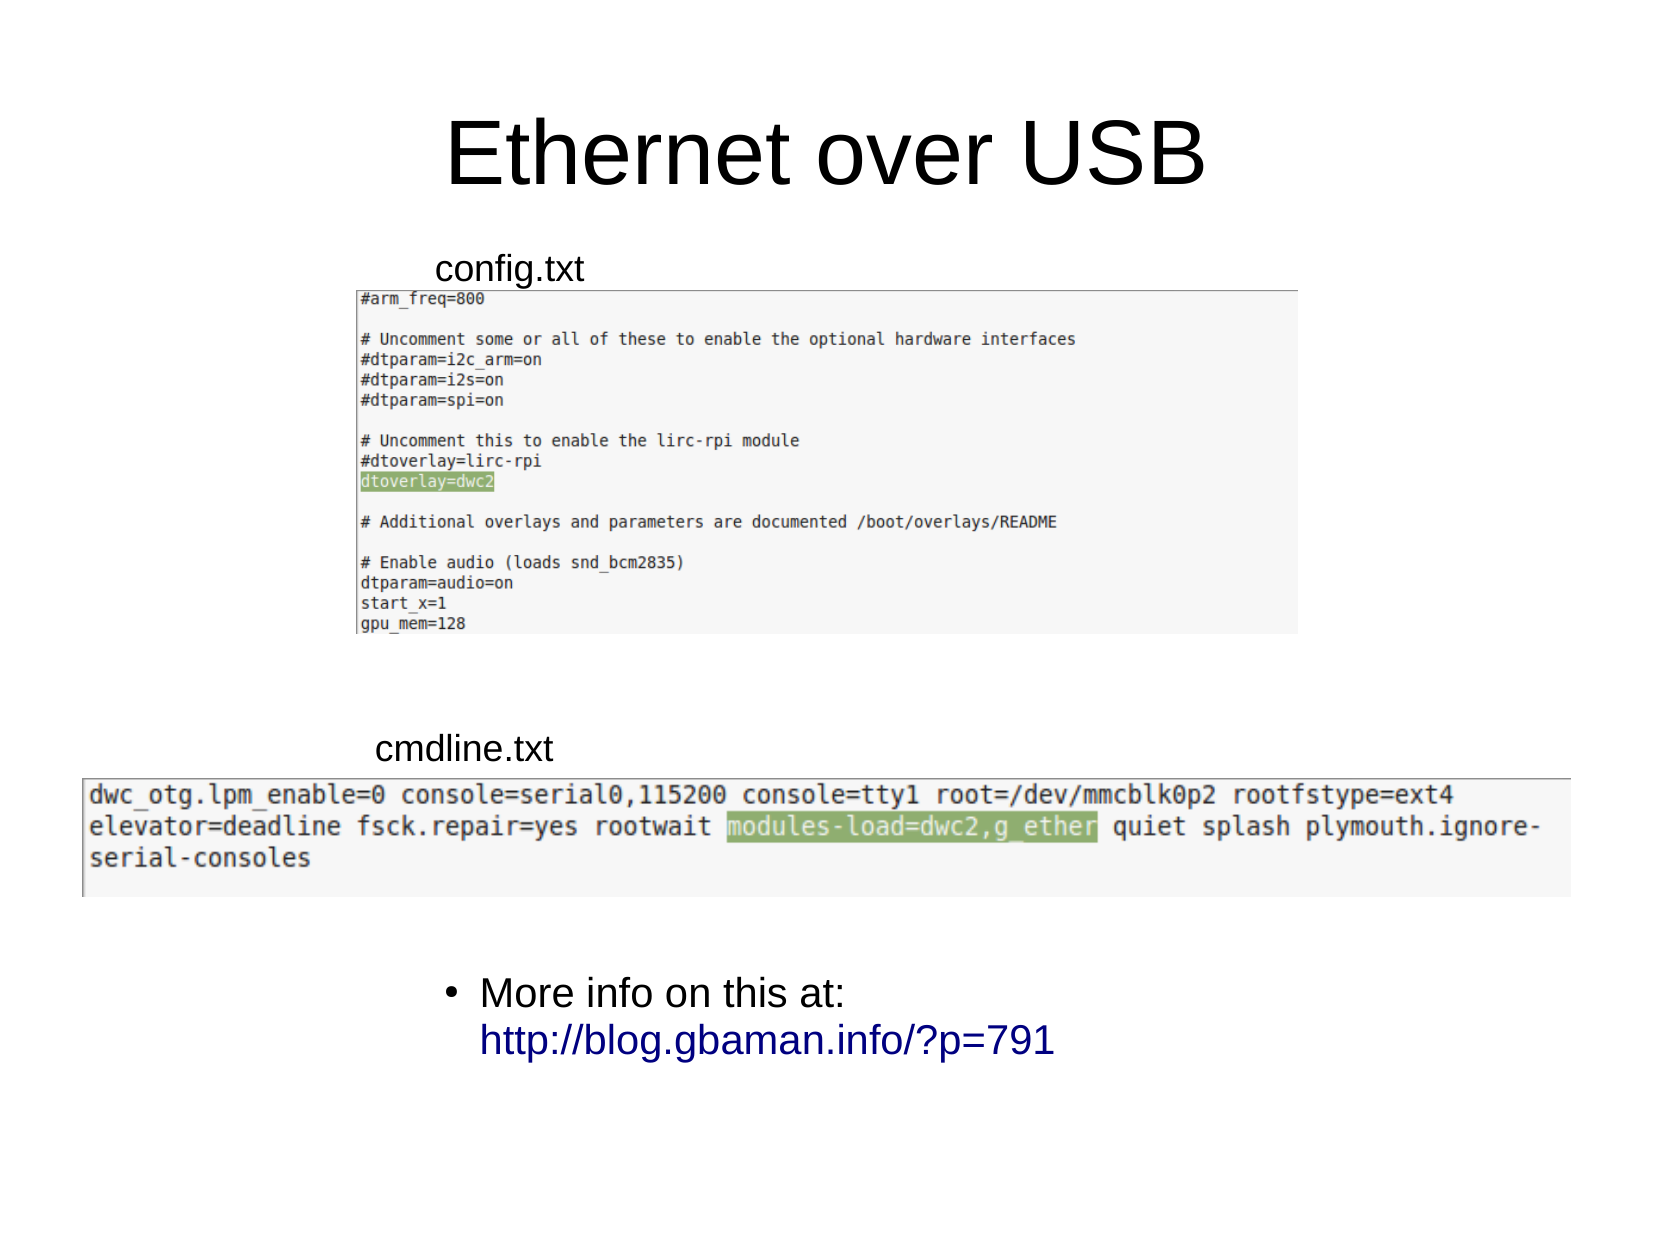

# Ethernet over USB
config.txt
cmdline.txt
More info on this at:
http://blog.gbaman.info/?p=791